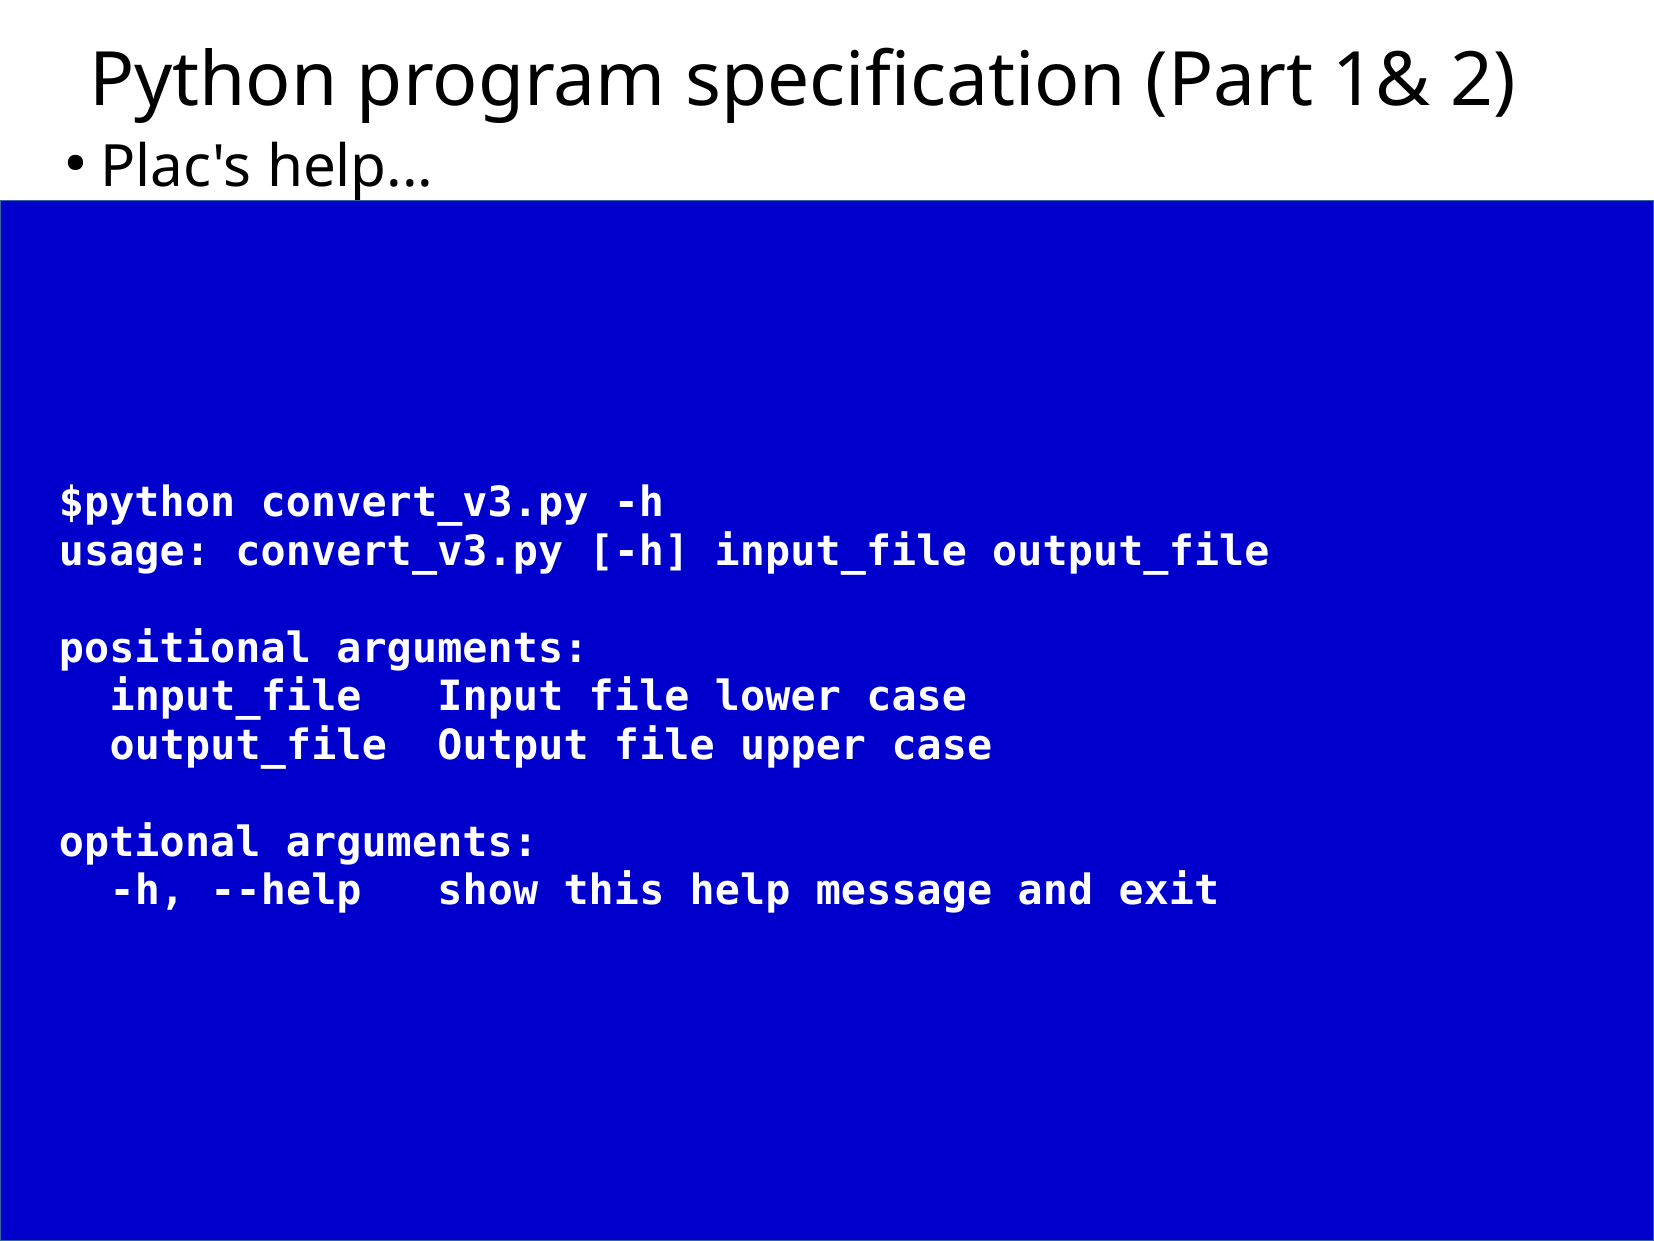

# Python program specification (Part 1& 2)
Plac's help...
$python convert_v3.py -h
usage: convert_v3.py [-h] input_file output_file
positional arguments:
 input_file Input file lower case
 output_file Output file upper case
optional arguments:
 -h, --help show this help message and exit